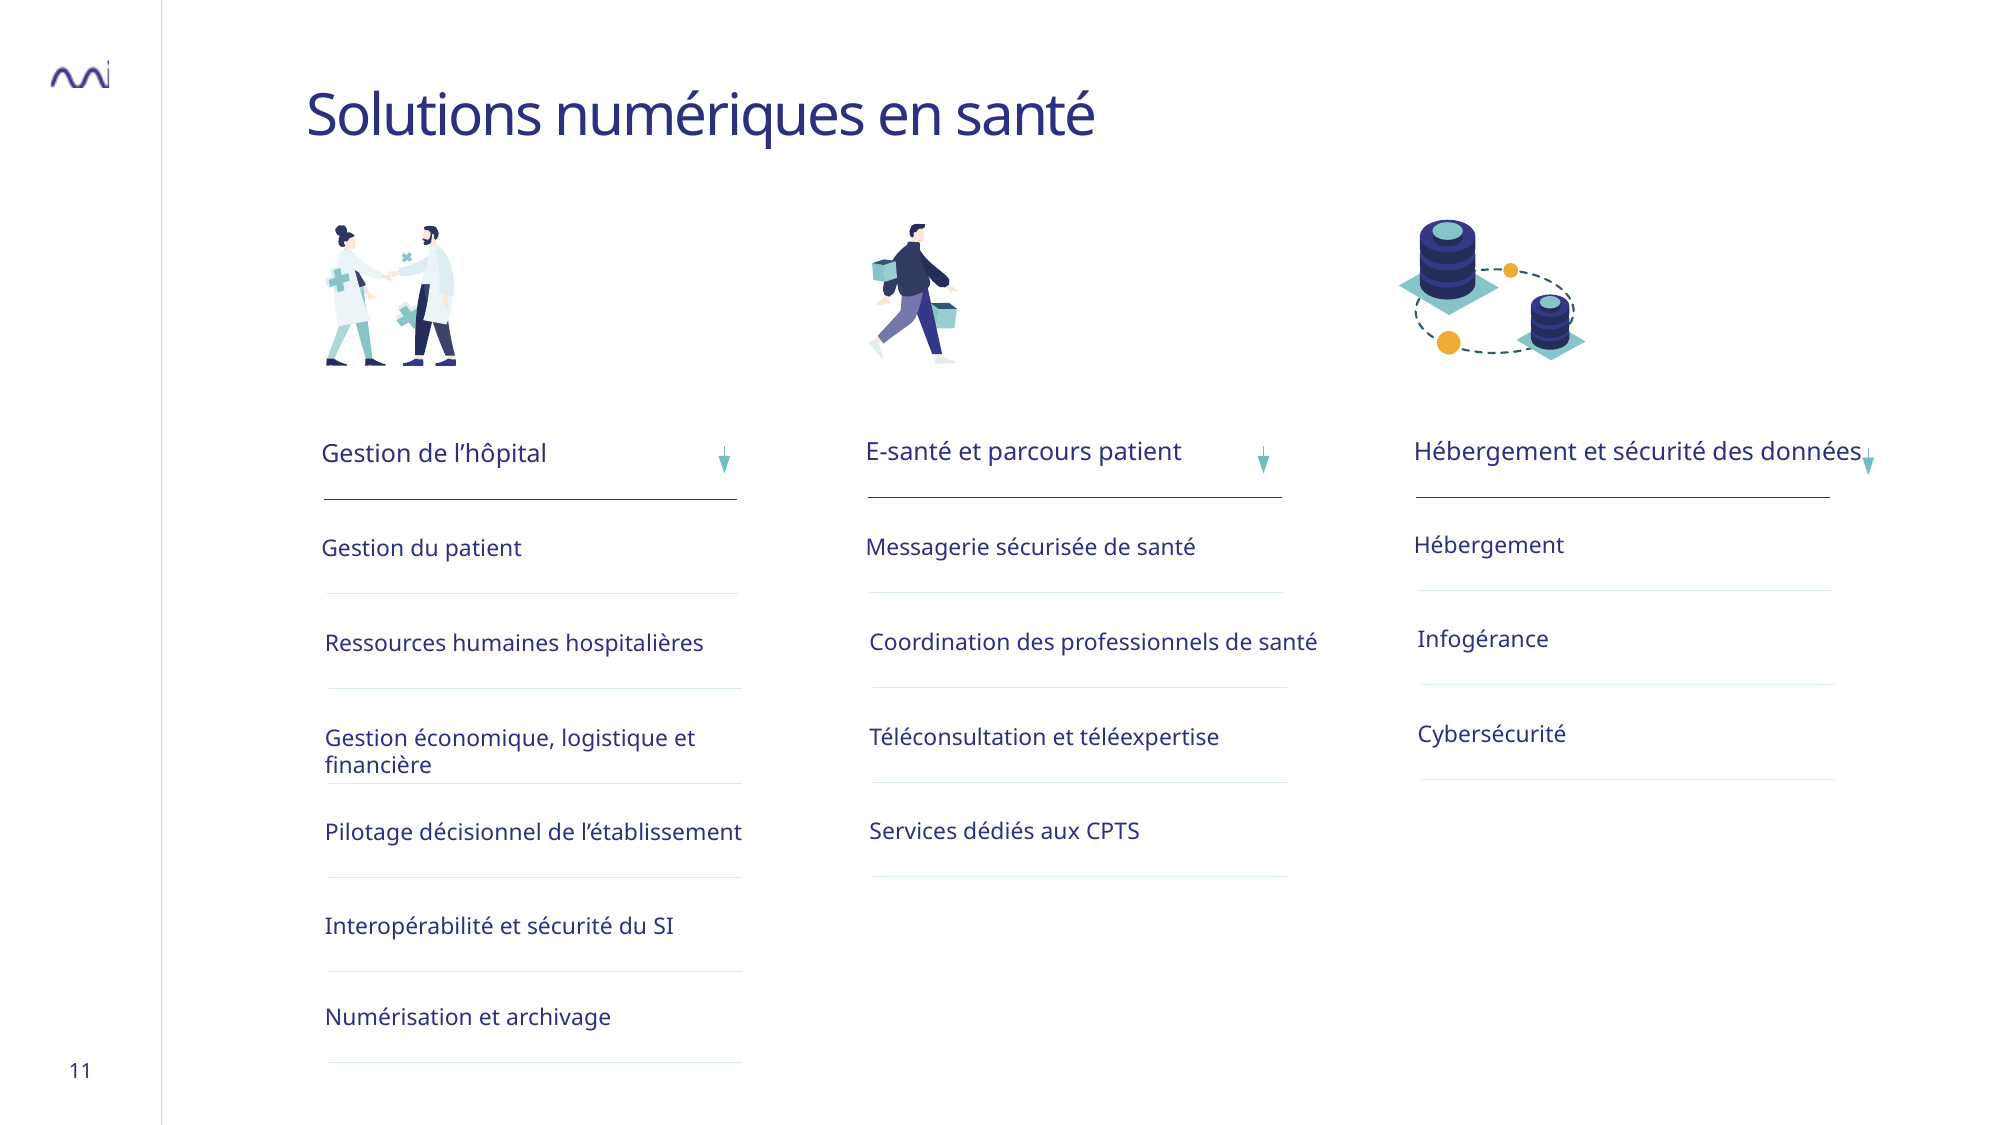

# Solutions numériques en santé
E-santé et parcours patient
Hébergement et sécurité des données
Gestion de l’hôpital
Hébergement
Messagerie sécurisée de santé
Gestion du patient
Infogérance
Coordination des professionnels de santé
Ressources humaines hospitalières
Cybersécurité
Téléconsultation et téléexpertise
Gestion économique, logistique et financière
Services dédiés aux CPTS
Pilotage décisionnel de l’établissement
Interopérabilité et sécurité du SI
Numérisation et archivage
9